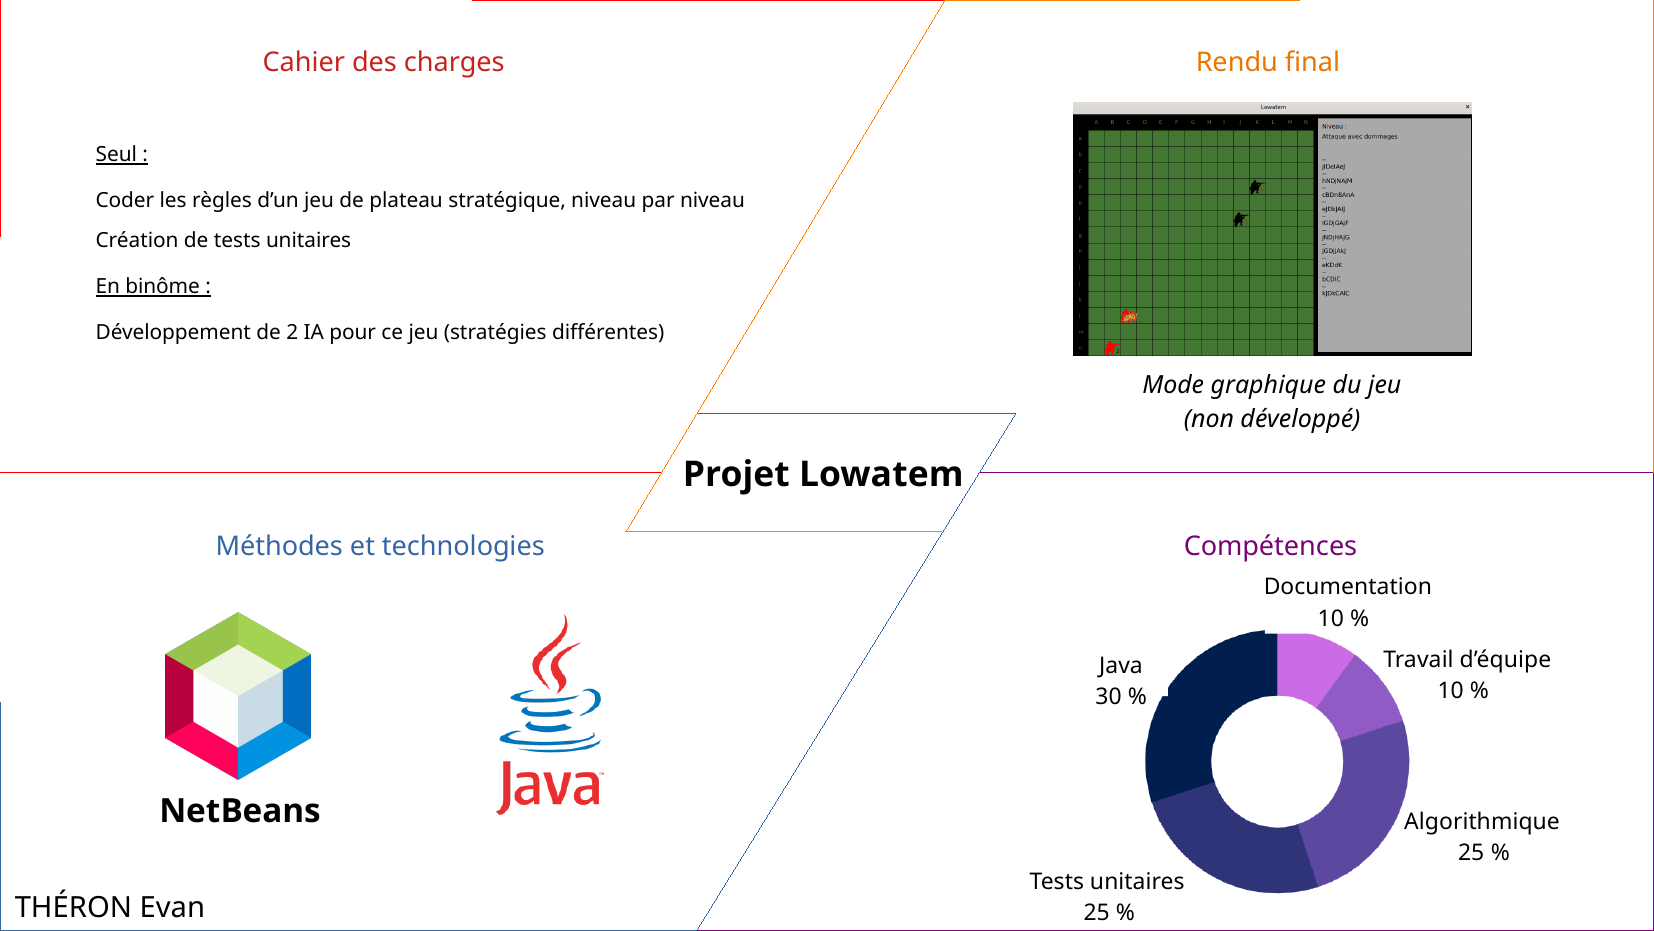

Cahier des charges
Rendu final
Seul :
Coder les règles d’un jeu de plateau stratégique, niveau par niveau
Création de tests unitaires
En binôme :
Développement de 2 IA pour ce jeu (stratégies différentes)
Mode graphique du jeu
(non développé)
Projet Lowatem
Méthodes et technologies
Compétences
Documentation
 10 %
Travail d’équipe
 10 %
Java
30 %
Algorithmique
 25 %
NetBeans
Tests unitaires
 25 %
THÉRON Evan